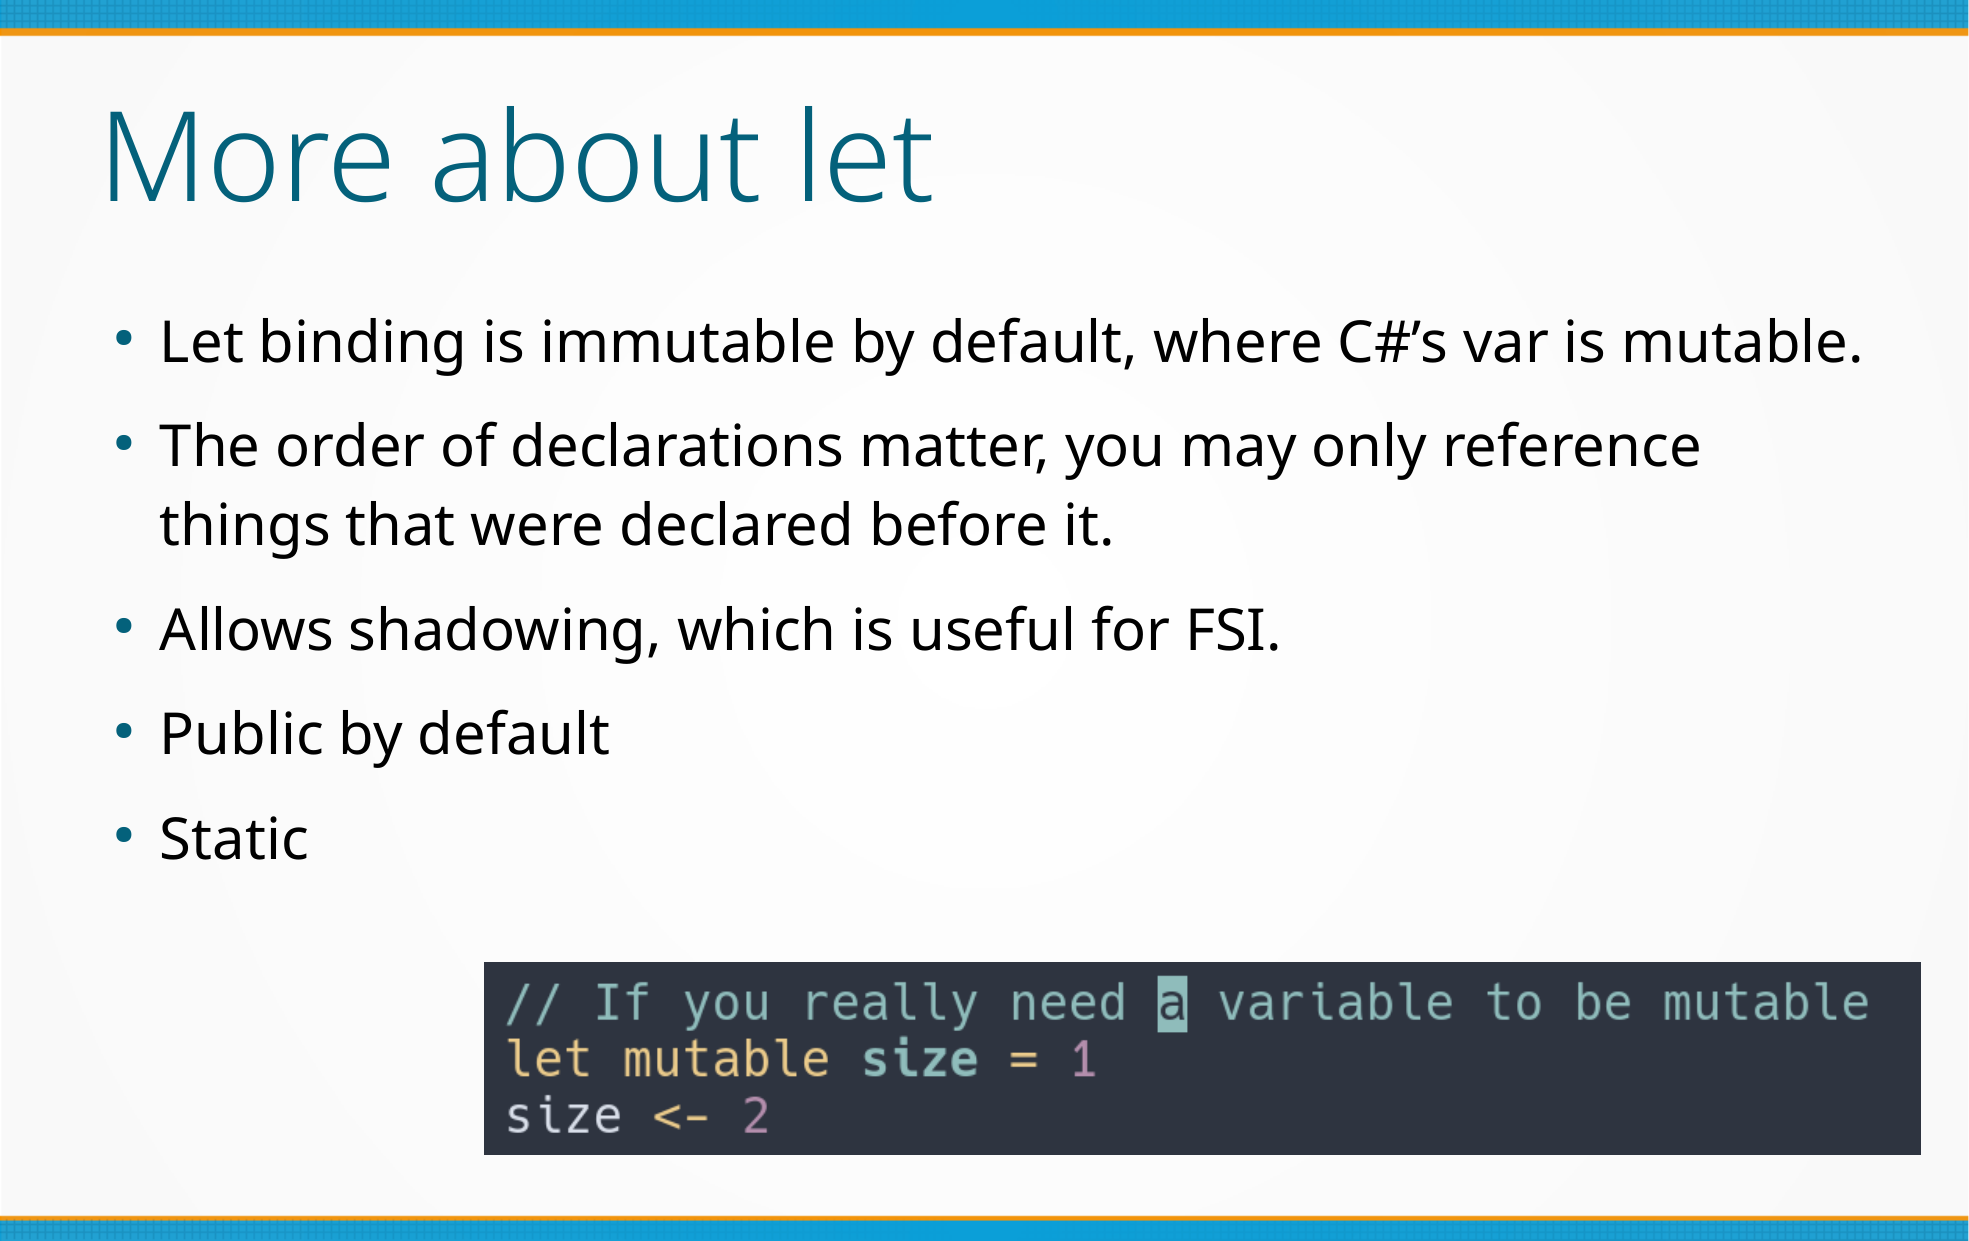

# More about let
Let binding is immutable by default, where C#’s var is mutable.
The order of declarations matter, you may only reference things that were declared before it.
Allows shadowing, which is useful for FSI.
Public by default
Static